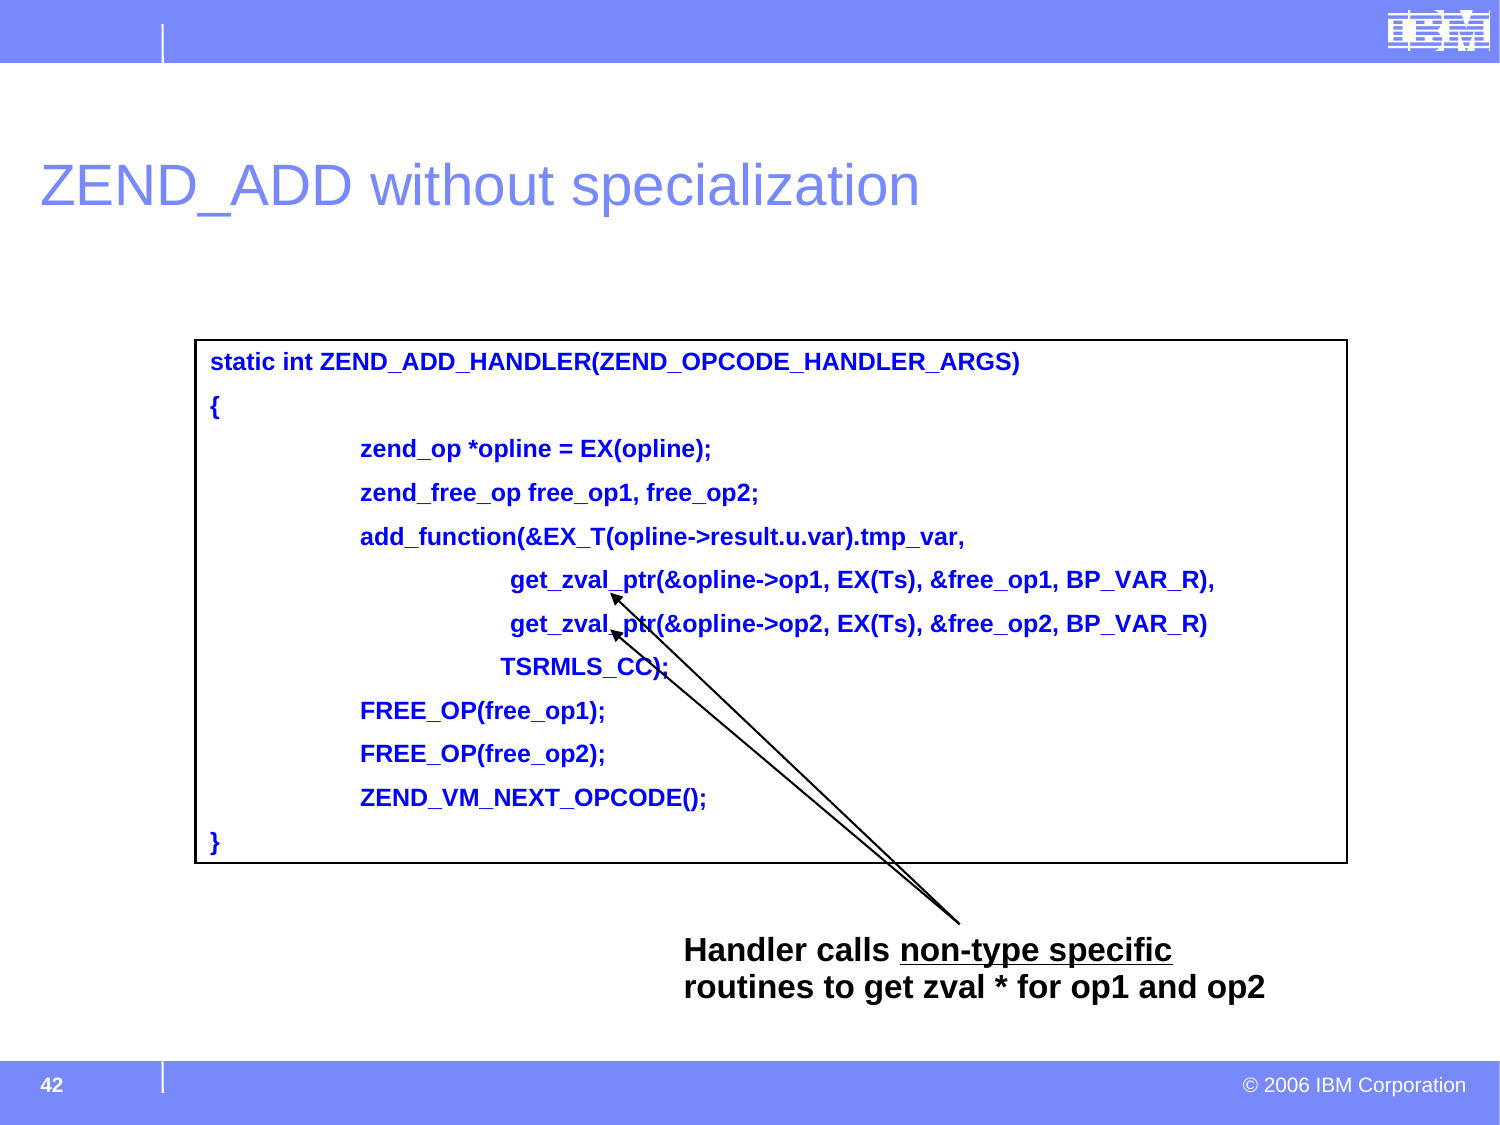

# ZEND_ADD without specialization
static int ZEND_ADD_HANDLER(ZEND_OPCODE_HANDLER_ARGS)‏
{
	zend_op *opline = EX(opline);
	zend_free_op free_op1, free_op2;
	add_function(&EX_T(opline->result.u.var).tmp_var,
		get_zval_ptr(&opline->op1, EX(Ts), &free_op1, BP_VAR_R),
		get_zval_ptr(&opline->op2, EX(Ts), &free_op2, BP_VAR_R)‏
	 TSRMLS_CC);
	FREE_OP(free_op1);
	FREE_OP(free_op2);
	ZEND_VM_NEXT_OPCODE();
}
Handler calls non-type specific routines to get zval * for op1 and op2
42